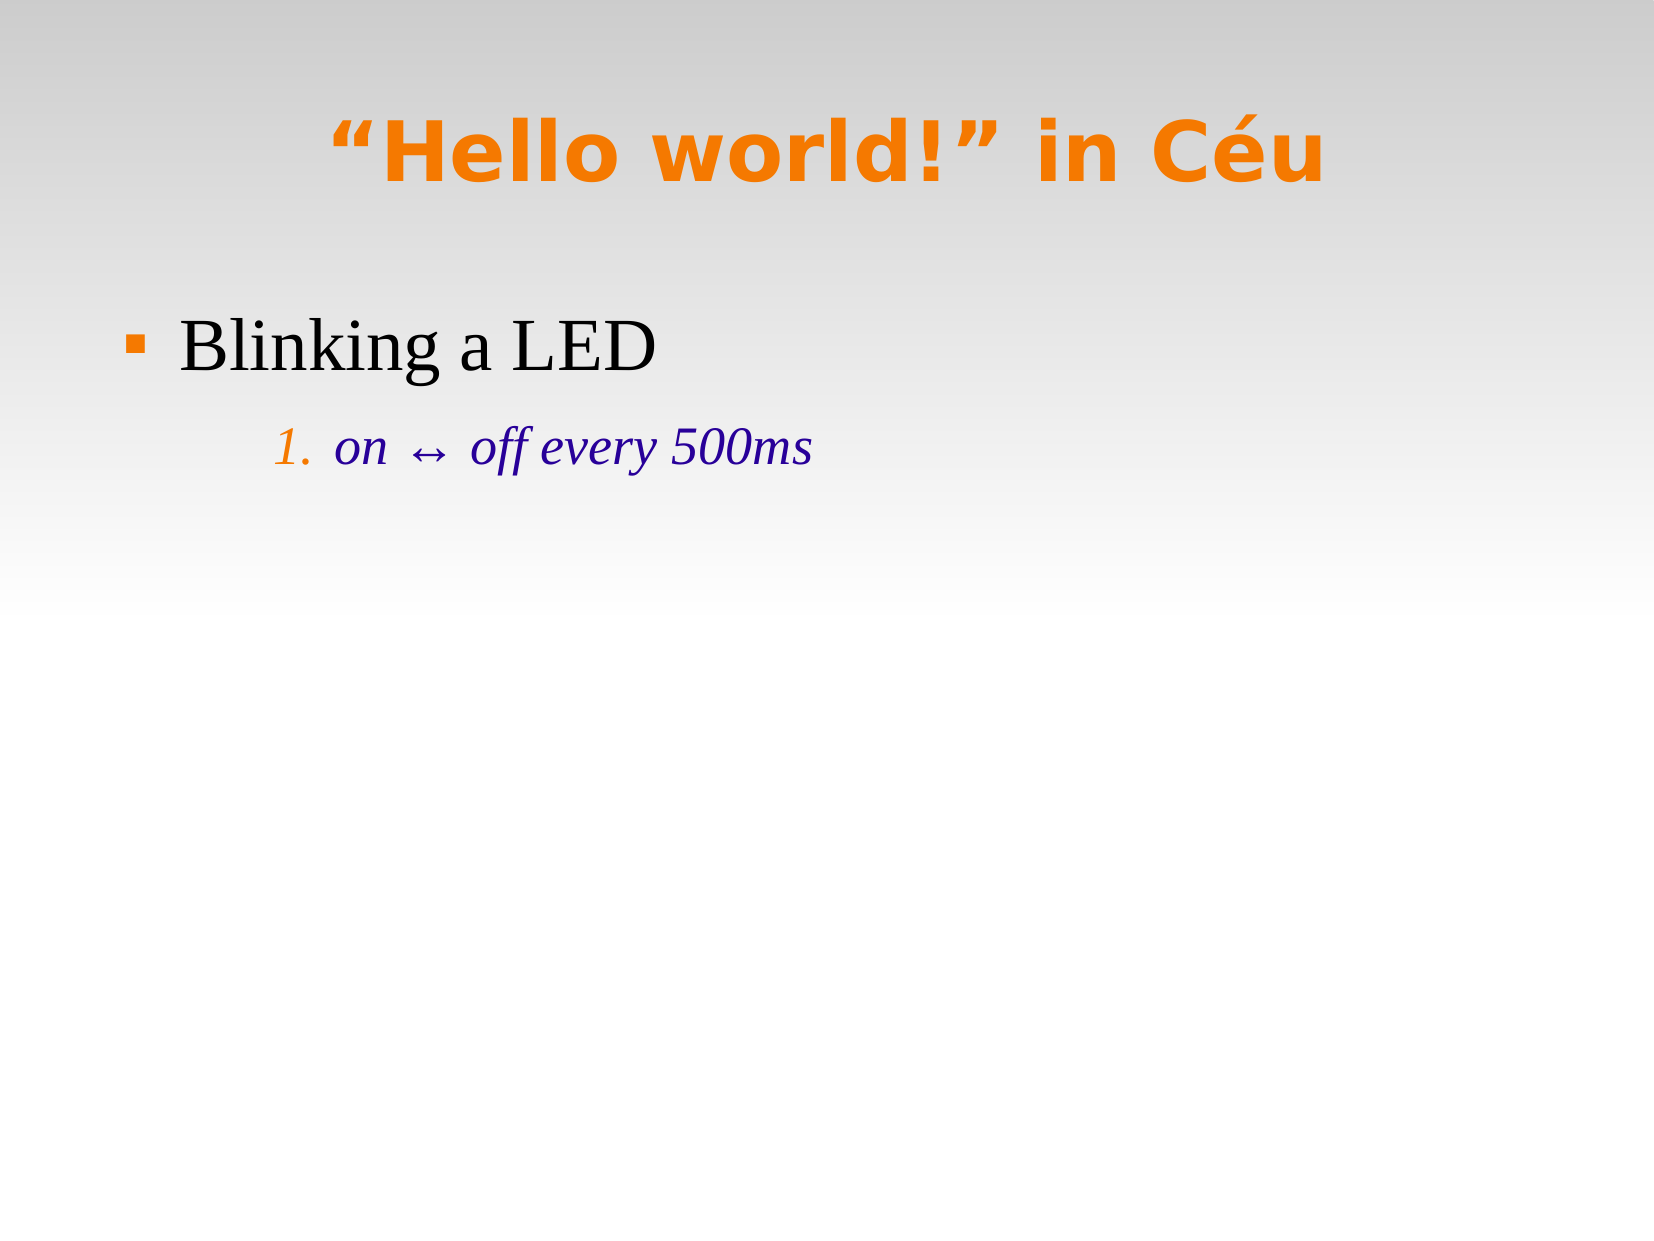

“Hello world!” in Céu
# Blinking a LED
 on ↔ off every 500ms